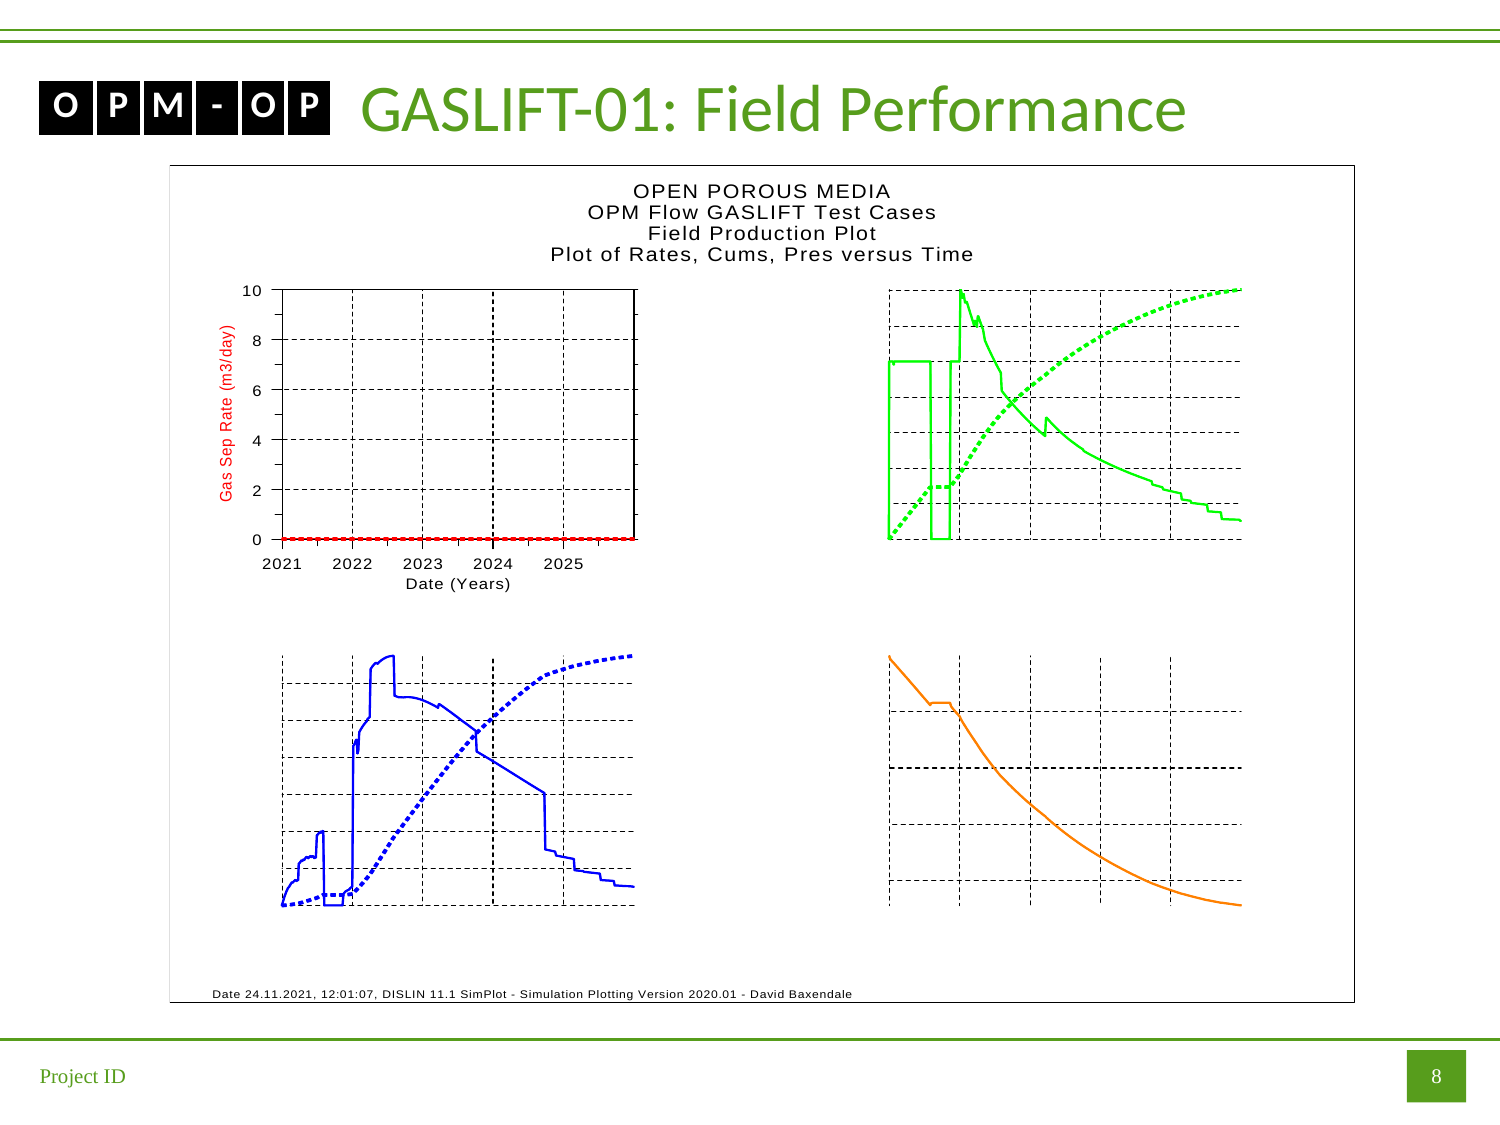

# GASLIFT-01: Field Performance
Project ID
8